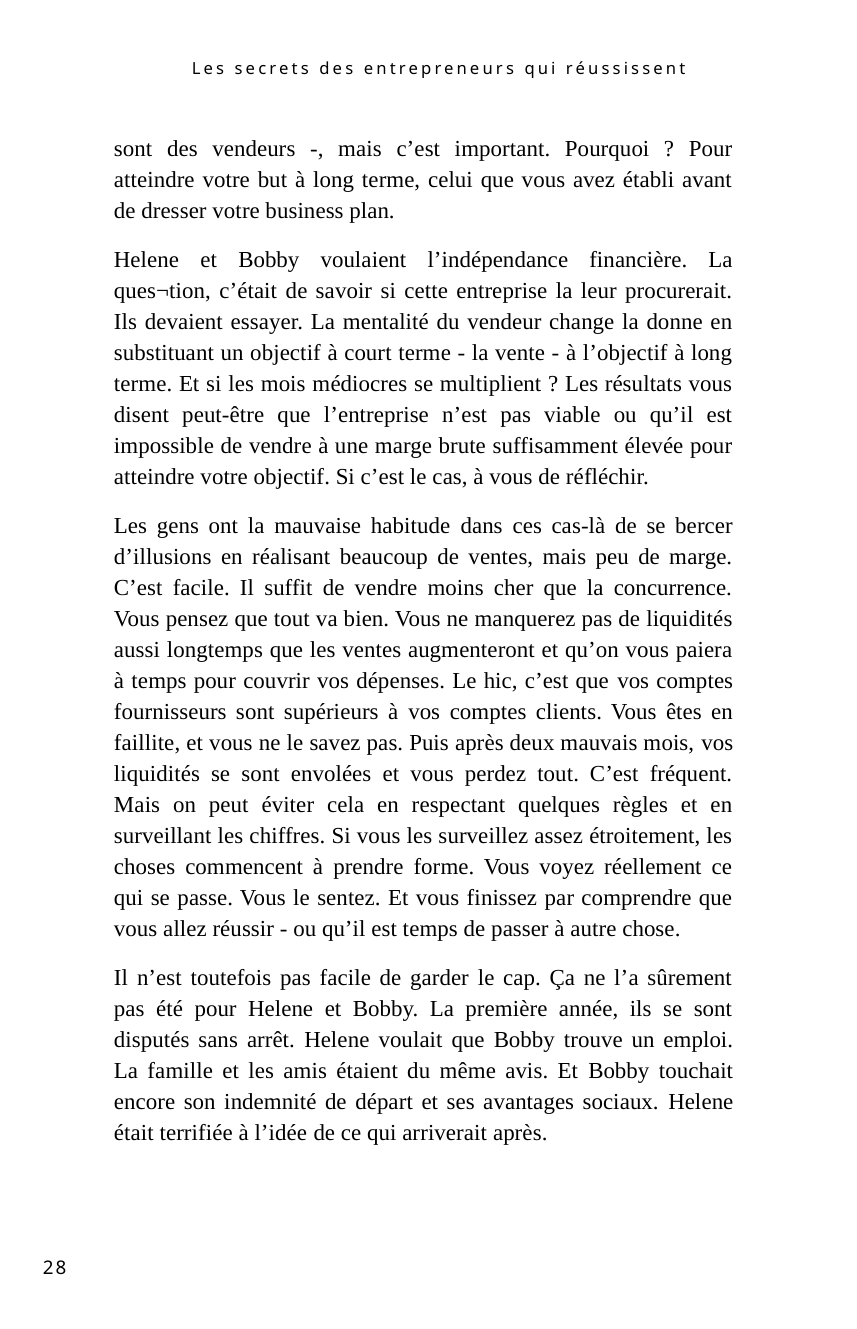

Les secrets des entrepreneurs qui réussissent
sont des vendeurs -, mais c’est important. Pourquoi ? Pour atteindre votre but à long terme, celui que vous avez établi avant de dresser votre business plan.
Helene et Bobby voulaient l’indépendance financière. La ques¬tion, c’était de savoir si cette entreprise la leur procurerait. Ils devaient essayer. La mentalité du vendeur change la donne en substituant un objectif à court terme - la vente - à l’objectif à long terme. Et si les mois médiocres se multiplient ? Les résultats vous disent peut-être que l’entreprise n’est pas viable ou qu’il est impossible de vendre à une marge brute suffisamment élevée pour atteindre votre objectif. Si c’est le cas, à vous de réfléchir.
Les gens ont la mauvaise habitude dans ces cas-là de se bercer d’illusions en réalisant beaucoup de ventes, mais peu de marge. C’est facile. Il suffit de vendre moins cher que la concurrence. Vous pensez que tout va bien. Vous ne manquerez pas de liquidités aussi longtemps que les ventes augmenteront et qu’on vous paiera à temps pour couvrir vos dépenses. Le hic, c’est que vos comptes fournisseurs sont supérieurs à vos comptes clients. Vous êtes en faillite, et vous ne le savez pas. Puis après deux mauvais mois, vos liquidités se sont envolées et vous perdez tout. C’est fréquent. Mais on peut éviter cela en respectant quelques règles et en surveillant les chiffres. Si vous les surveillez assez étroitement, les choses commencent à prendre forme. Vous voyez réellement ce qui se passe. Vous le sentez. Et vous finissez par comprendre que vous allez réussir - ou qu’il est temps de passer à autre chose.
Il n’est toutefois pas facile de garder le cap. Ça ne l’a sûrement pas été pour Helene et Bobby. La première année, ils se sont disputés sans arrêt. Helene voulait que Bobby trouve un emploi. La famille et les amis étaient du même avis. Et Bobby touchait encore son indemnité de départ et ses avantages sociaux. Helene était terrifiée à l’idée de ce qui arriverait après.
28